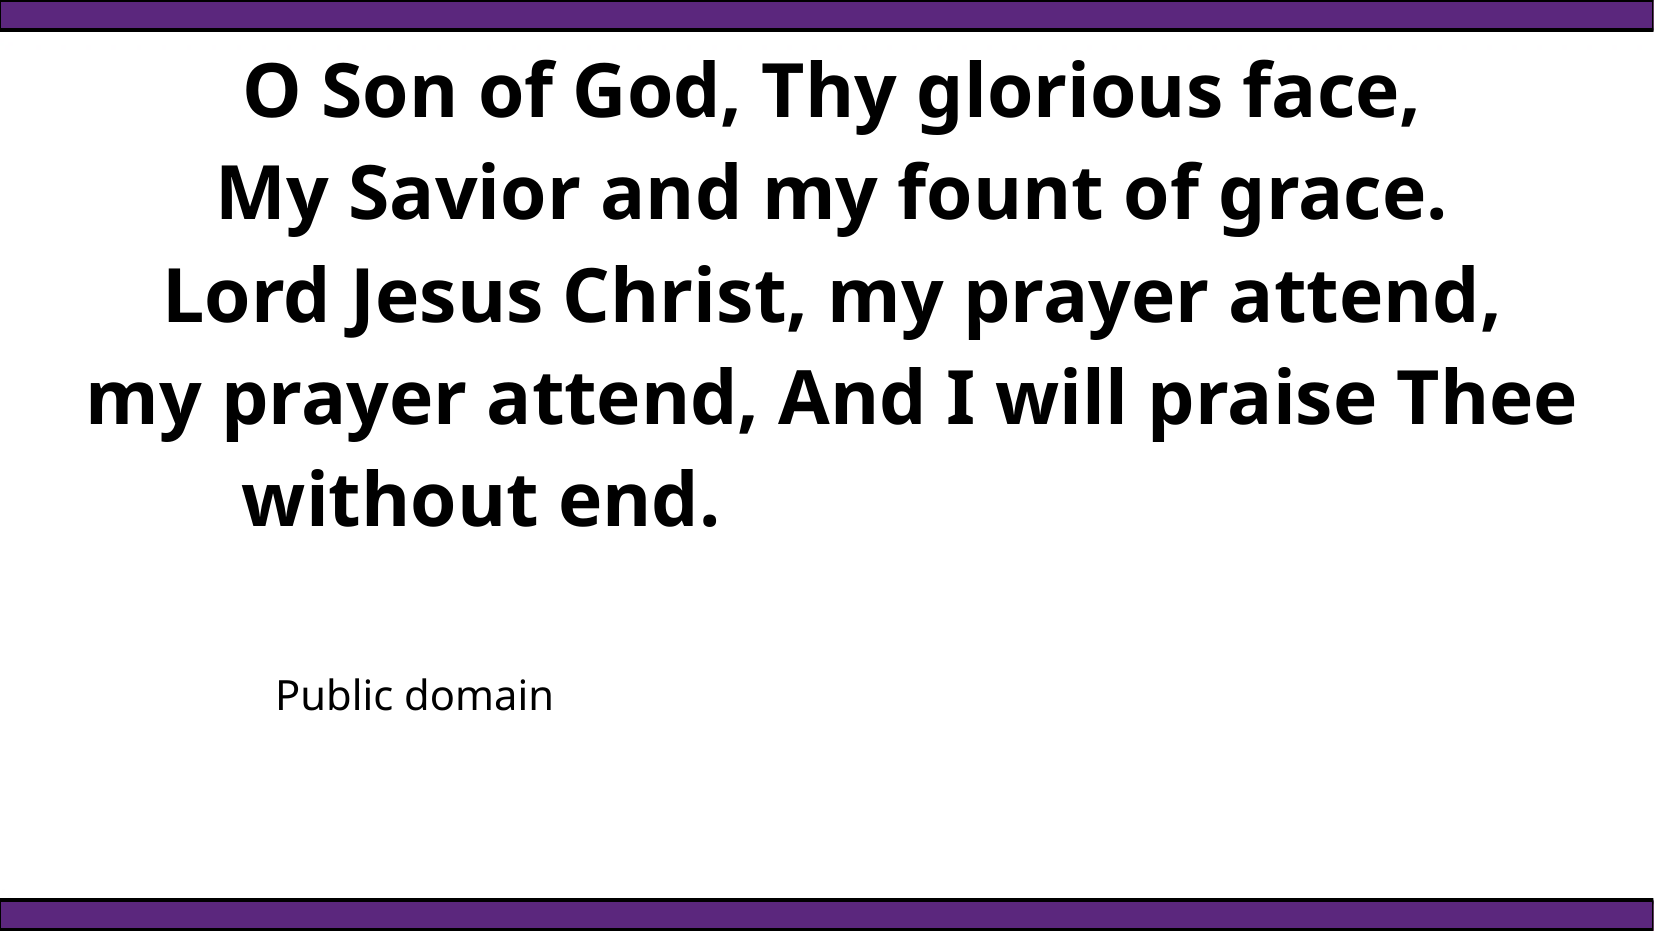

O Son of God, Thy glorious face,
My Savior and my fount of grace.
Lord Jesus Christ, my prayer attend,
my prayer attend, And I will praise Thee
without end.
 Public domain